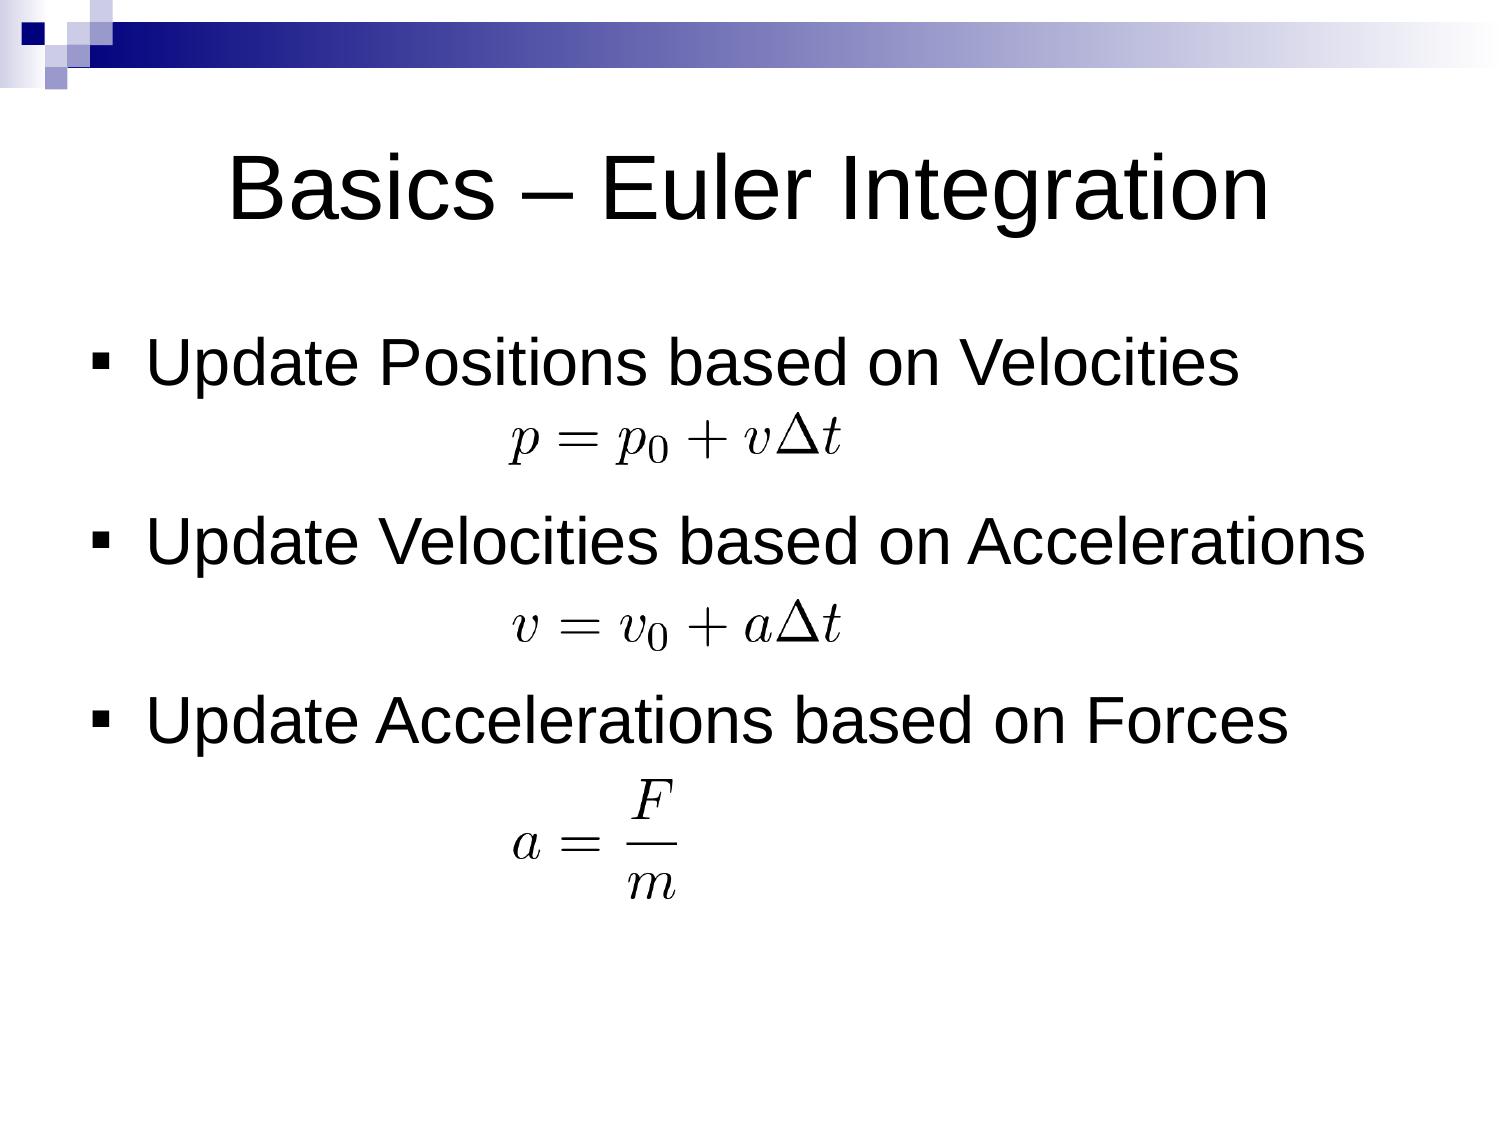

# Basics – Euler Integration
Update Positions based on Velocities
Update Velocities based on Accelerations
Update Accelerations based on Forces